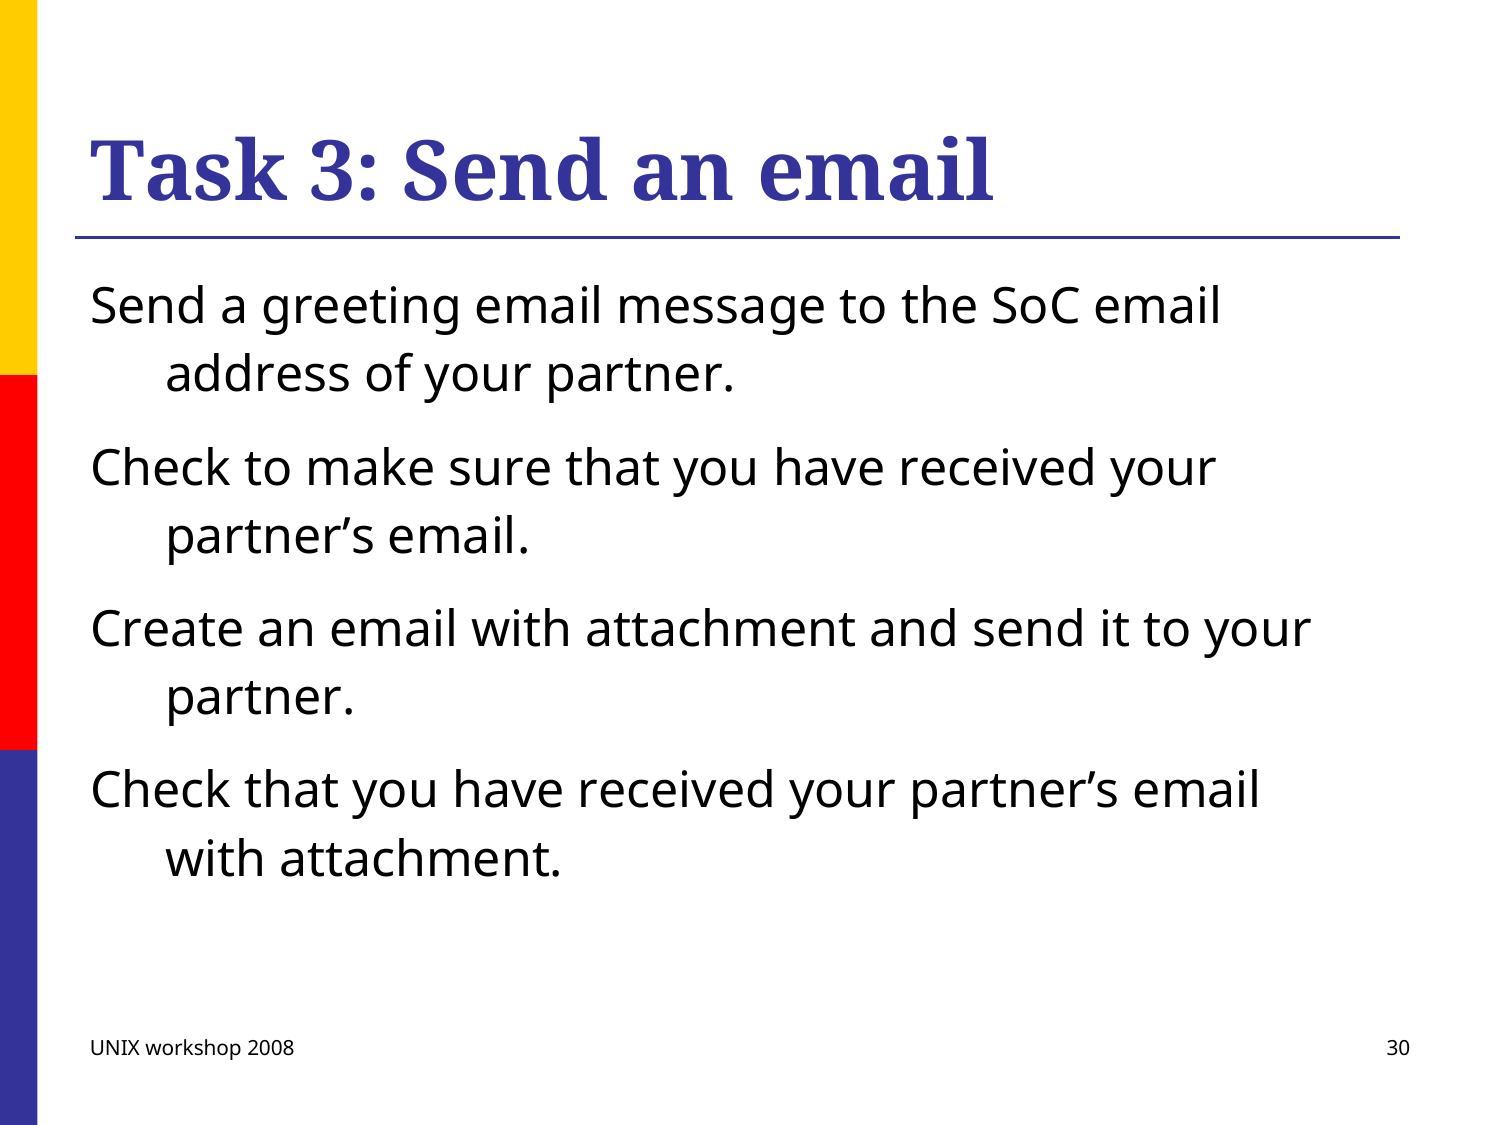

# Task 3: Send an email
Send a greeting email message to the SoC email address of your partner.
Check to make sure that you have received your partner’s email.
Create an email with attachment and send it to your partner.
Check that you have received your partner’s email with attachment.
UNIX workshop 2008